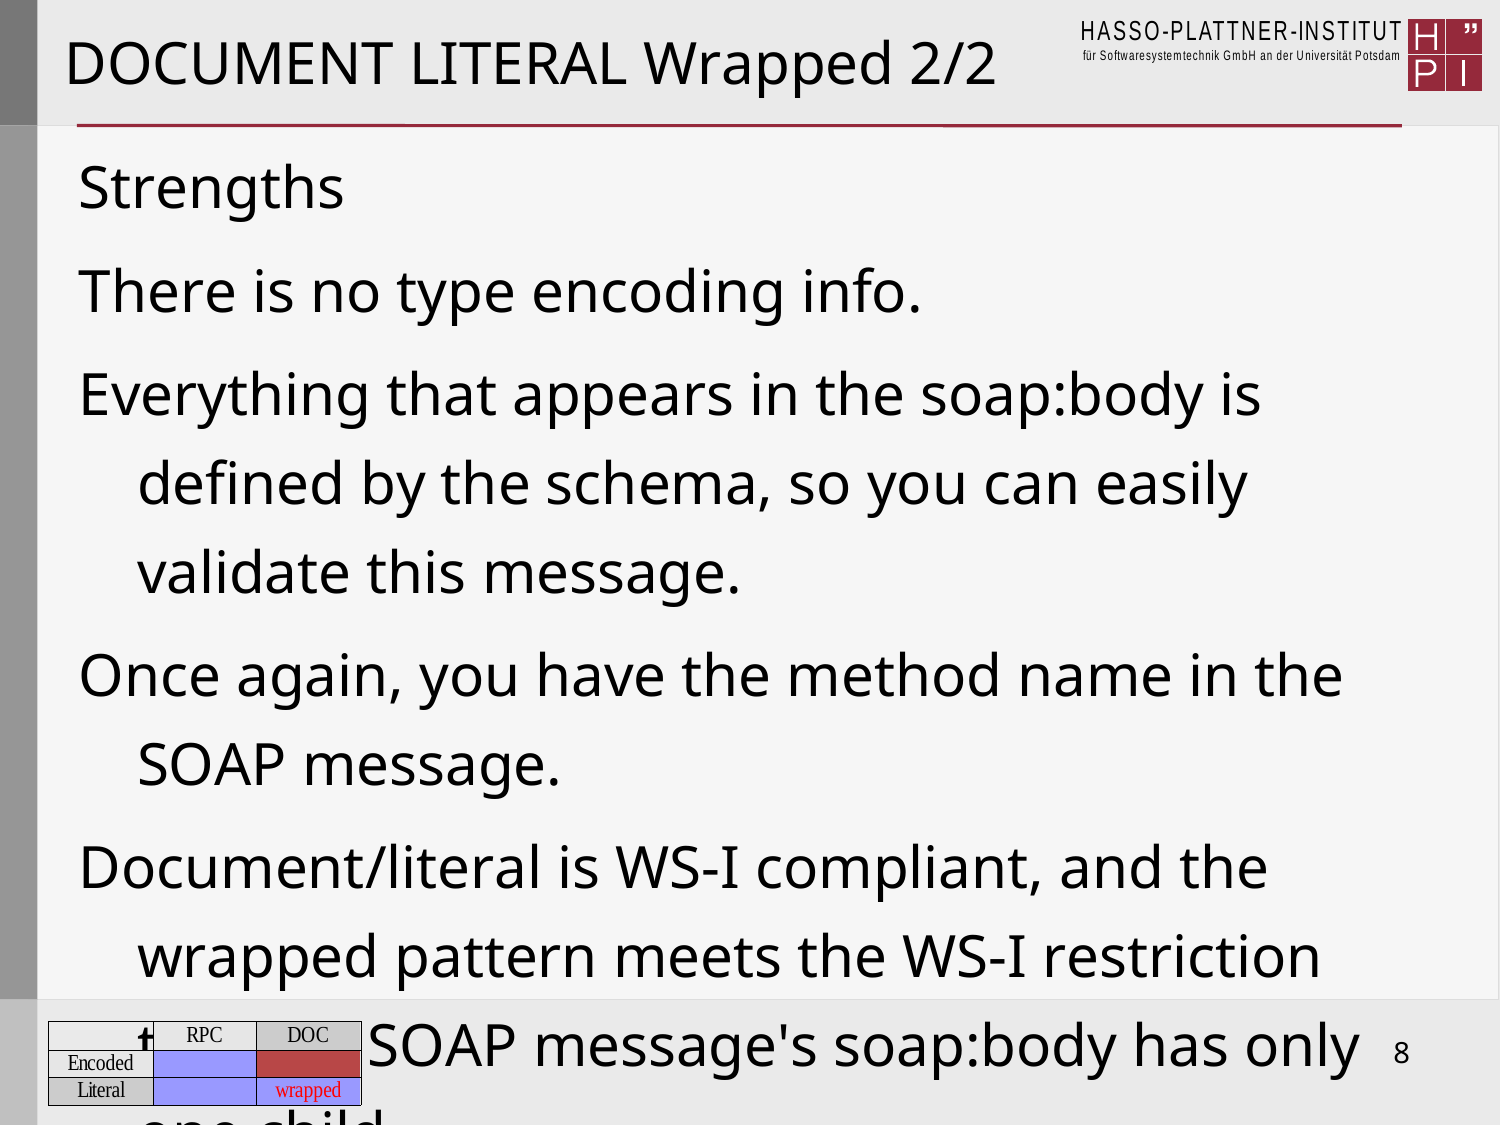

# DOCUMENT LITERAL Wrapped 2/2
Strengths
There is no type encoding info.
Everything that appears in the soap:body is defined by the schema, so you can easily validate this message.
Once again, you have the method name in the SOAP message.
Document/literal is WS-I compliant, and the wrapped pattern meets the WS-I restriction that the SOAP message's soap:body has only one child.
Weaknesses
 * The WSDL is even more complicated.